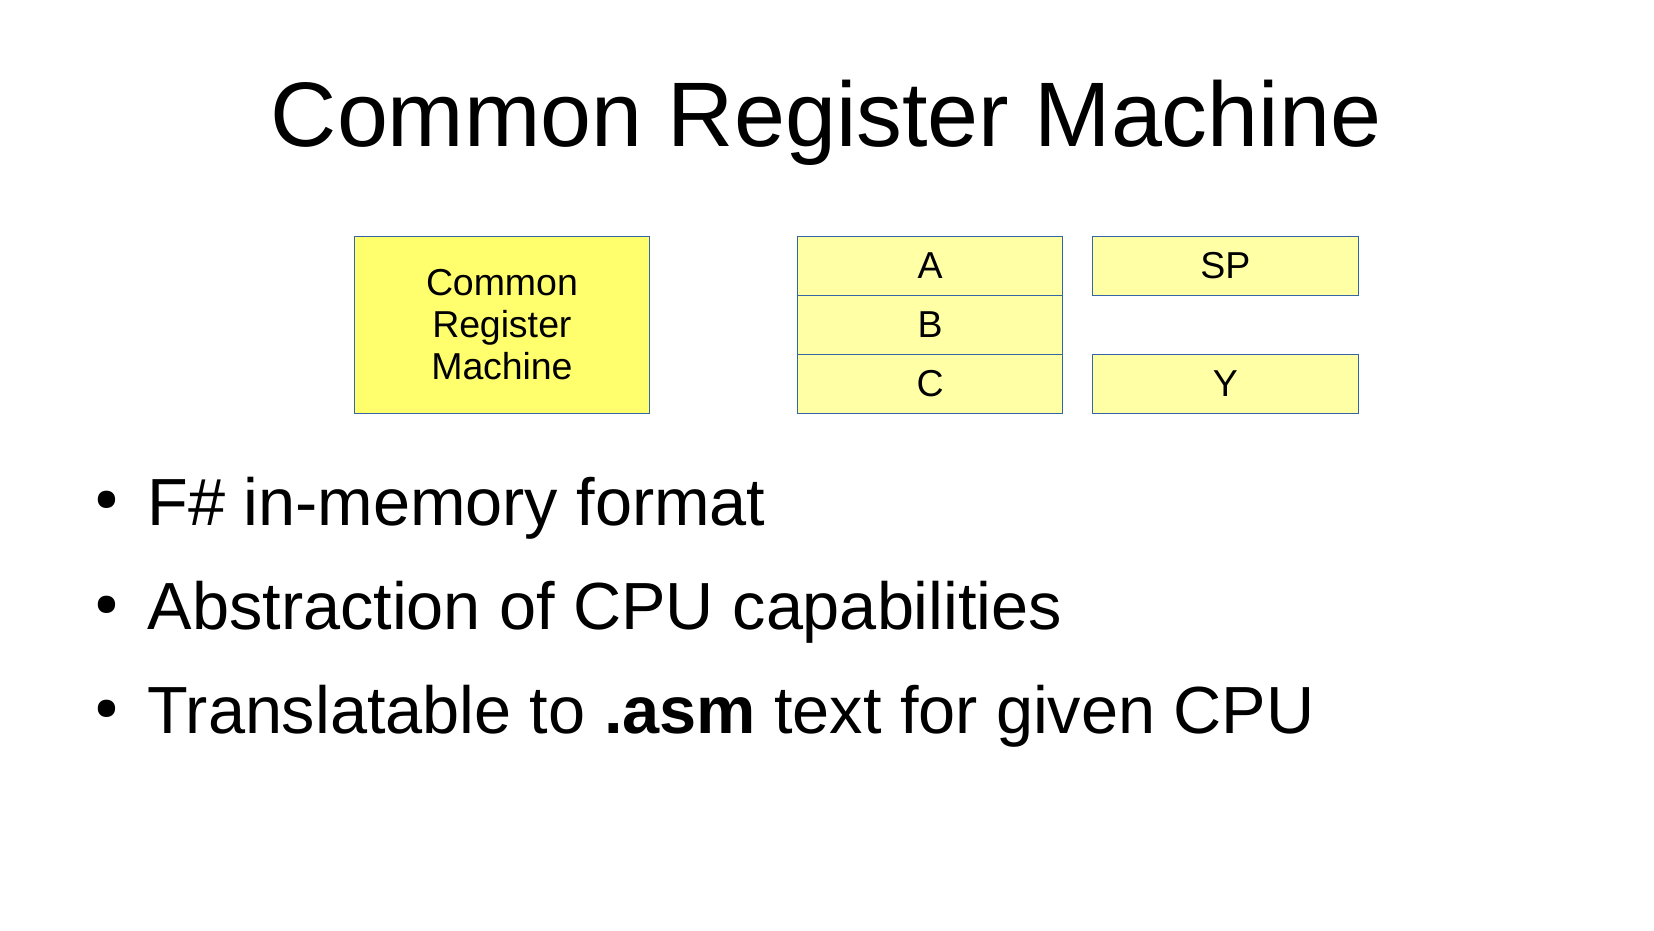

# Common Register Machine
Common
Register
Machine
A
SP
B
C
Y
F# in-memory format
Abstraction of CPU capabilities
Translatable to .asm text for given CPU